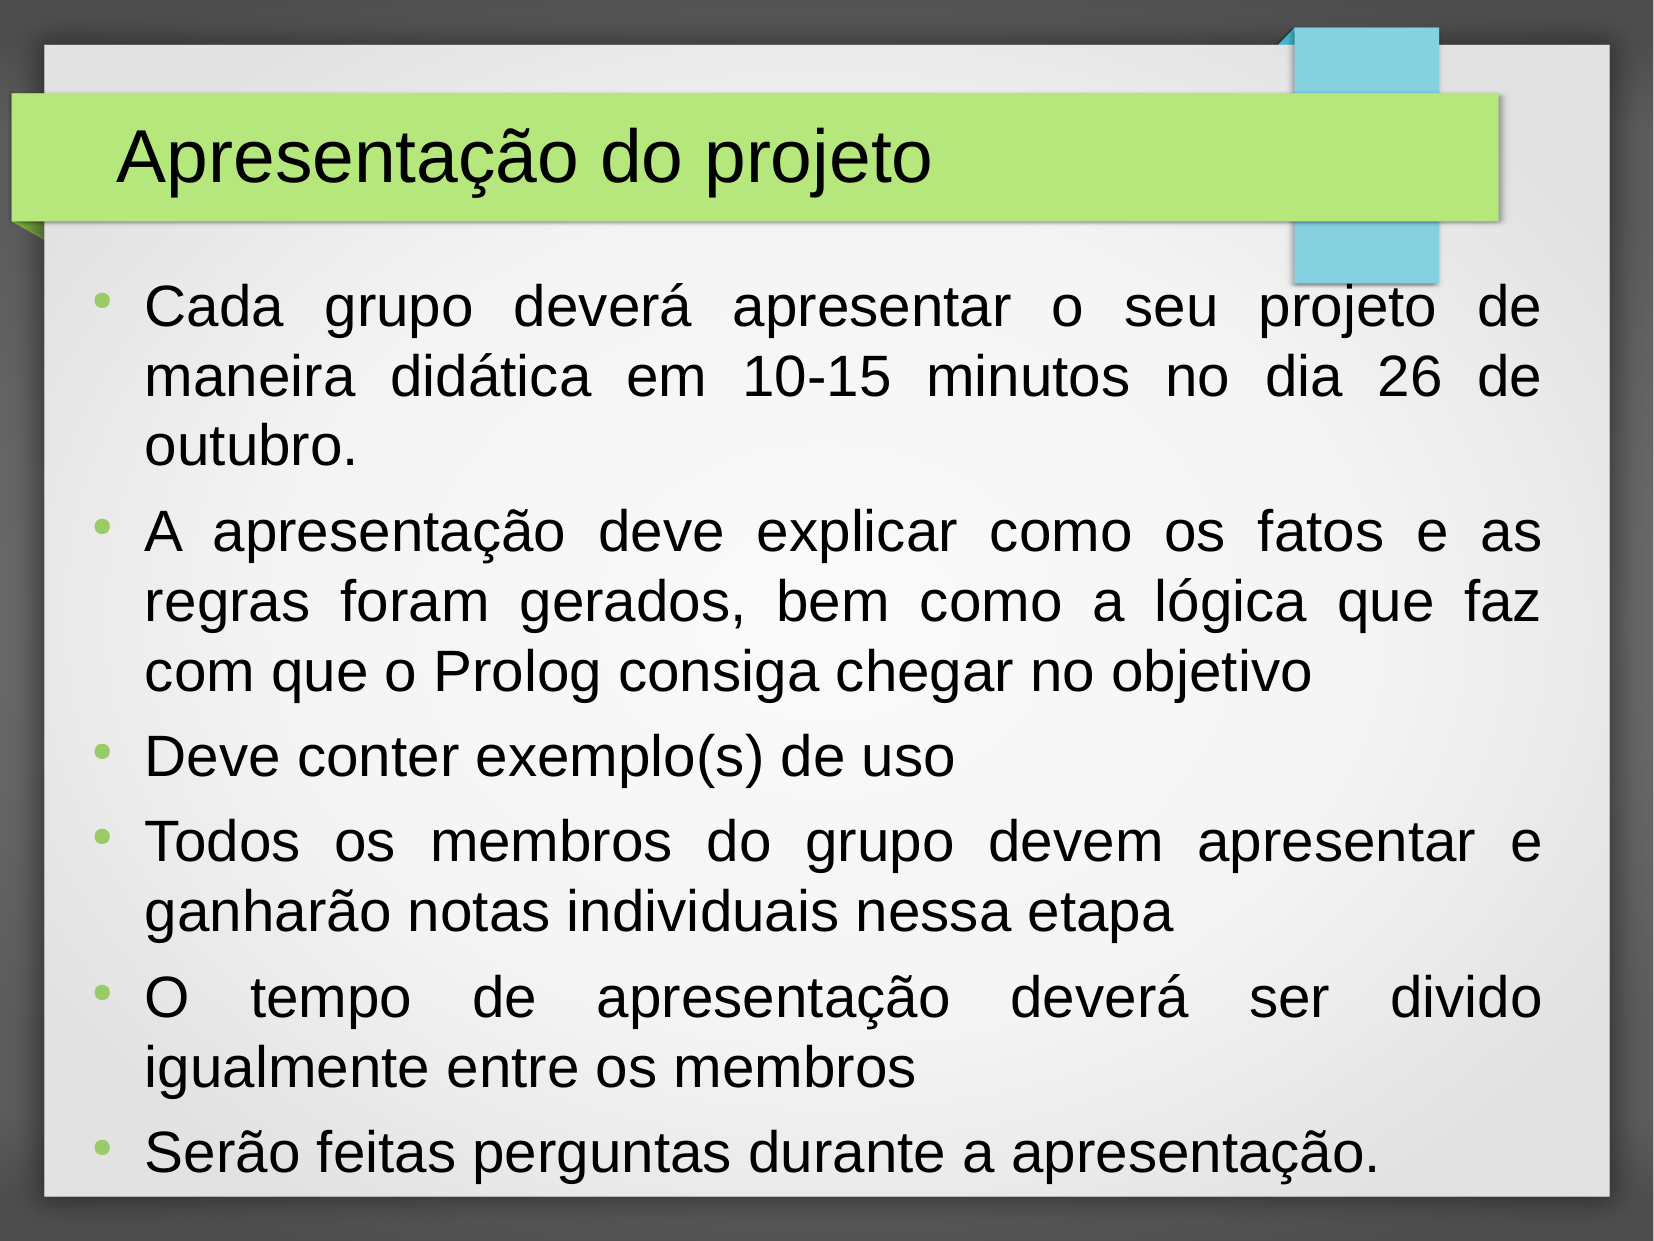

# Apresentação do projeto
Cada grupo deverá apresentar o seu projeto de maneira didática em 10-15 minutos no dia 26 de outubro.
A apresentação deve explicar como os fatos e as regras foram gerados, bem como a lógica que faz com que o Prolog consiga chegar no objetivo
Deve conter exemplo(s) de uso
Todos os membros do grupo devem apresentar e ganharão notas individuais nessa etapa
O tempo de apresentação deverá ser divido igualmente entre os membros
Serão feitas perguntas durante a apresentação.